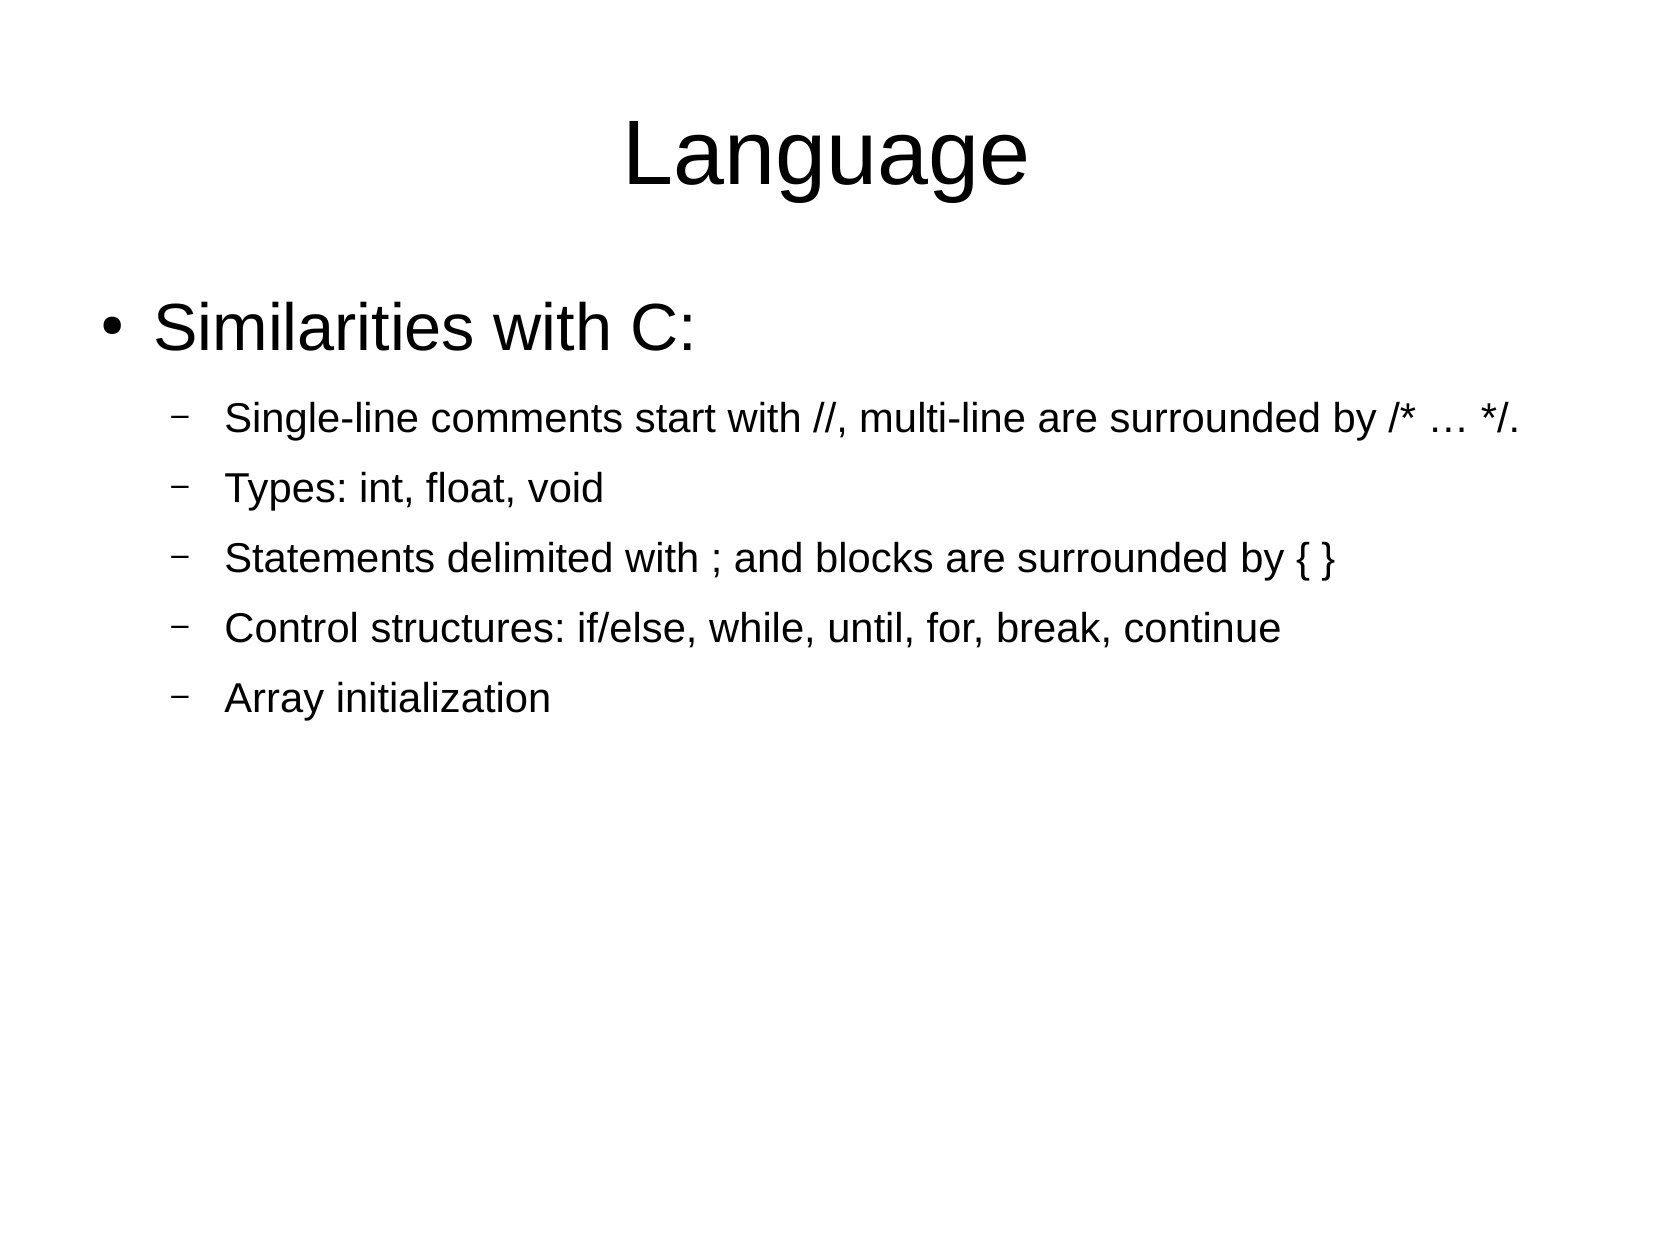

# Language
Similarities with C:
Single-line comments start with //, multi-line are surrounded by /* … */.
Types: int, float, void
Statements delimited with ; and blocks are surrounded by { }
Control structures: if/else, while, until, for, break, continue
Array initialization